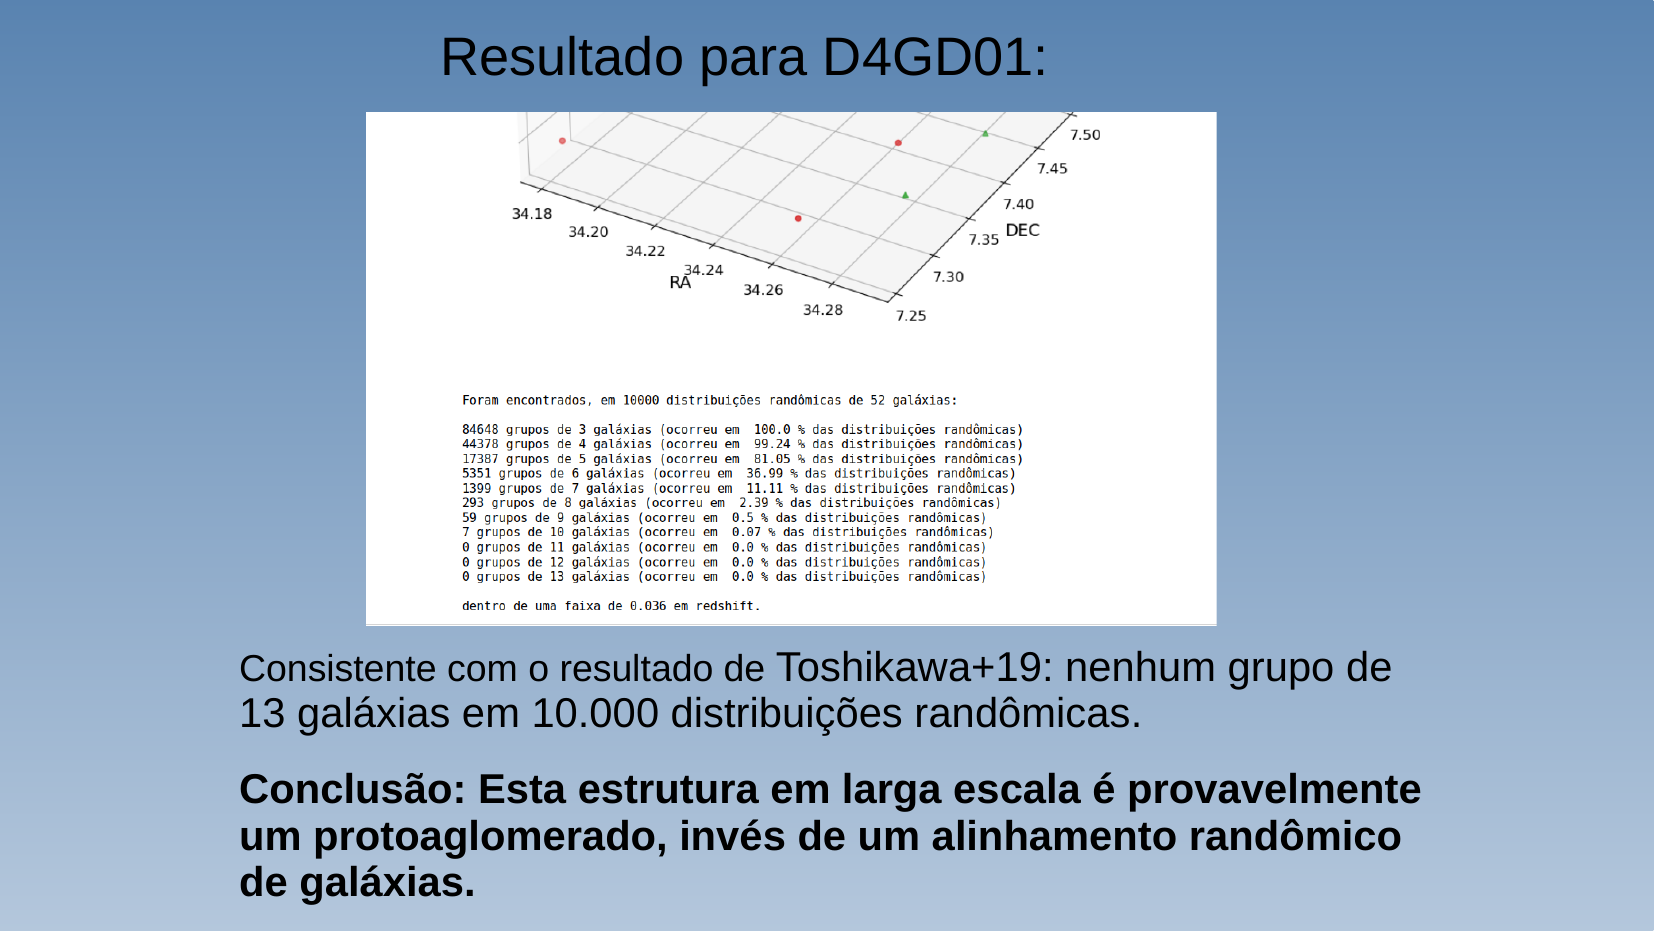

Resultado para D4GD01:
Consistente com o resultado de Toshikawa+19: nenhum grupo de 13 galáxias em 10.000 distribuições randômicas.
Conclusão: Esta estrutura em larga escala é provavelmente um protoaglomerado, invés de um alinhamento randômico de galáxias.